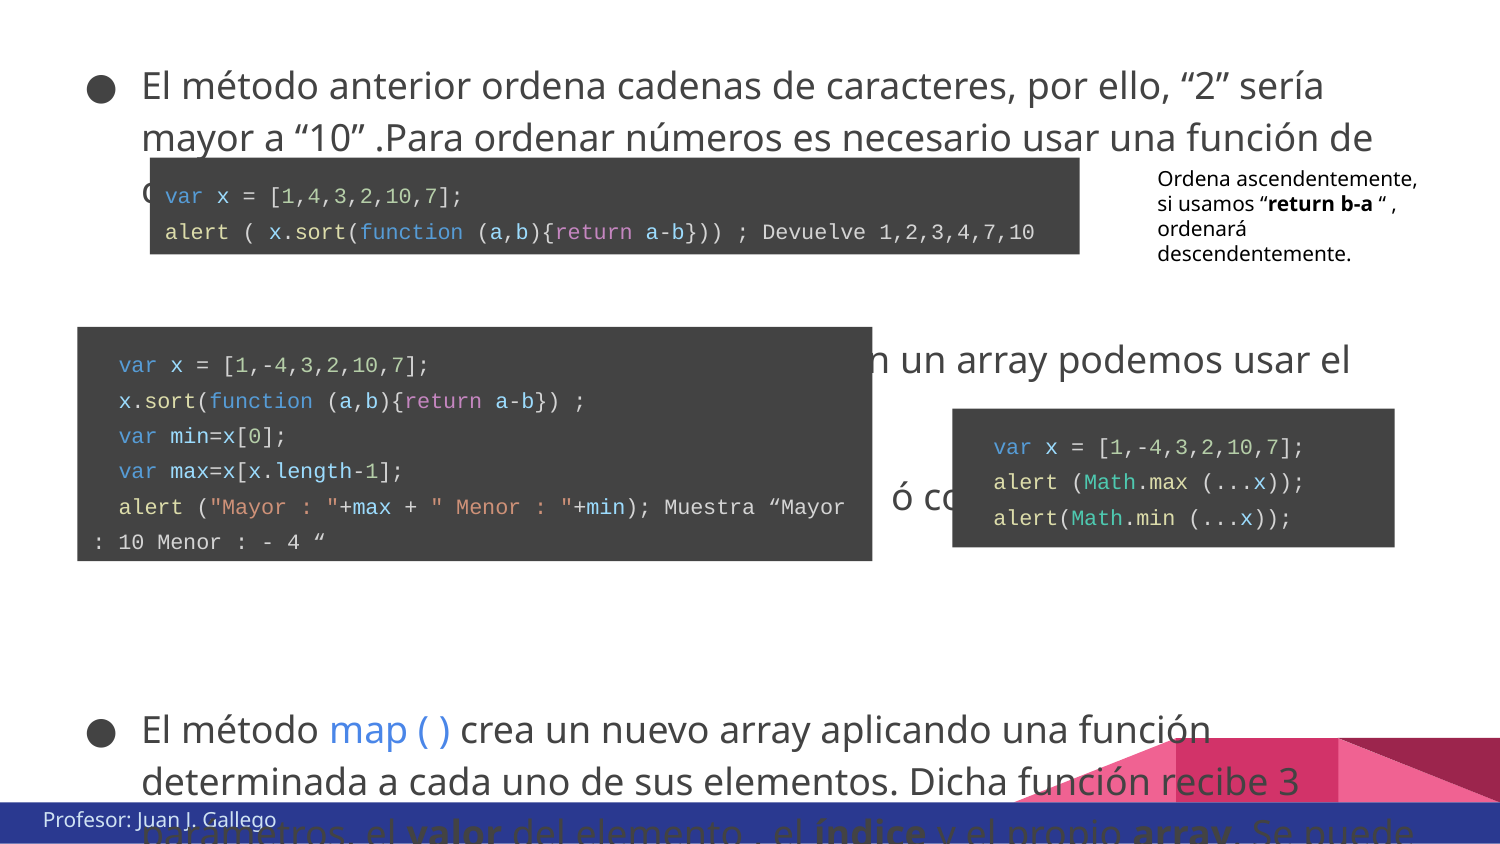

# El método anterior ordena cadenas de caracteres, por ello, “2” sería mayor a “10” .Para ordenar números es necesario usar una función de comparación.
Para calcular el número mayor y menor en un array podemos usar el código,
											ó con el objeto/clase Math:
El método map ( ) crea un nuevo array aplicando una función determinada a cada uno de sus elementos. Dicha función recibe 3 parámetros, el valor del elemento , el índice y el propio array. Se puede omitir los parámetros índice y array.
Ordena ascendentemente, si usamos “return b-a “ , ordenará descendentemente.
var x = [1,4,3,2,10,7];
alert ( x.sort(function (a,b){return a-b})) ; Devuelve 1,2,3,4,7,10
 var x = [1,-4,3,2,10,7];
 x.sort(function (a,b){return a-b}) ;
 var min=x[0];
 var max=x[x.length-1];
 alert ("Mayor : "+max + " Menor : "+min); Muestra “Mayor : 10 Menor : - 4 “
 var x = [1,-4,3,2,10,7];
 alert (Math.max (...x));
 alert(Math.min (...x));